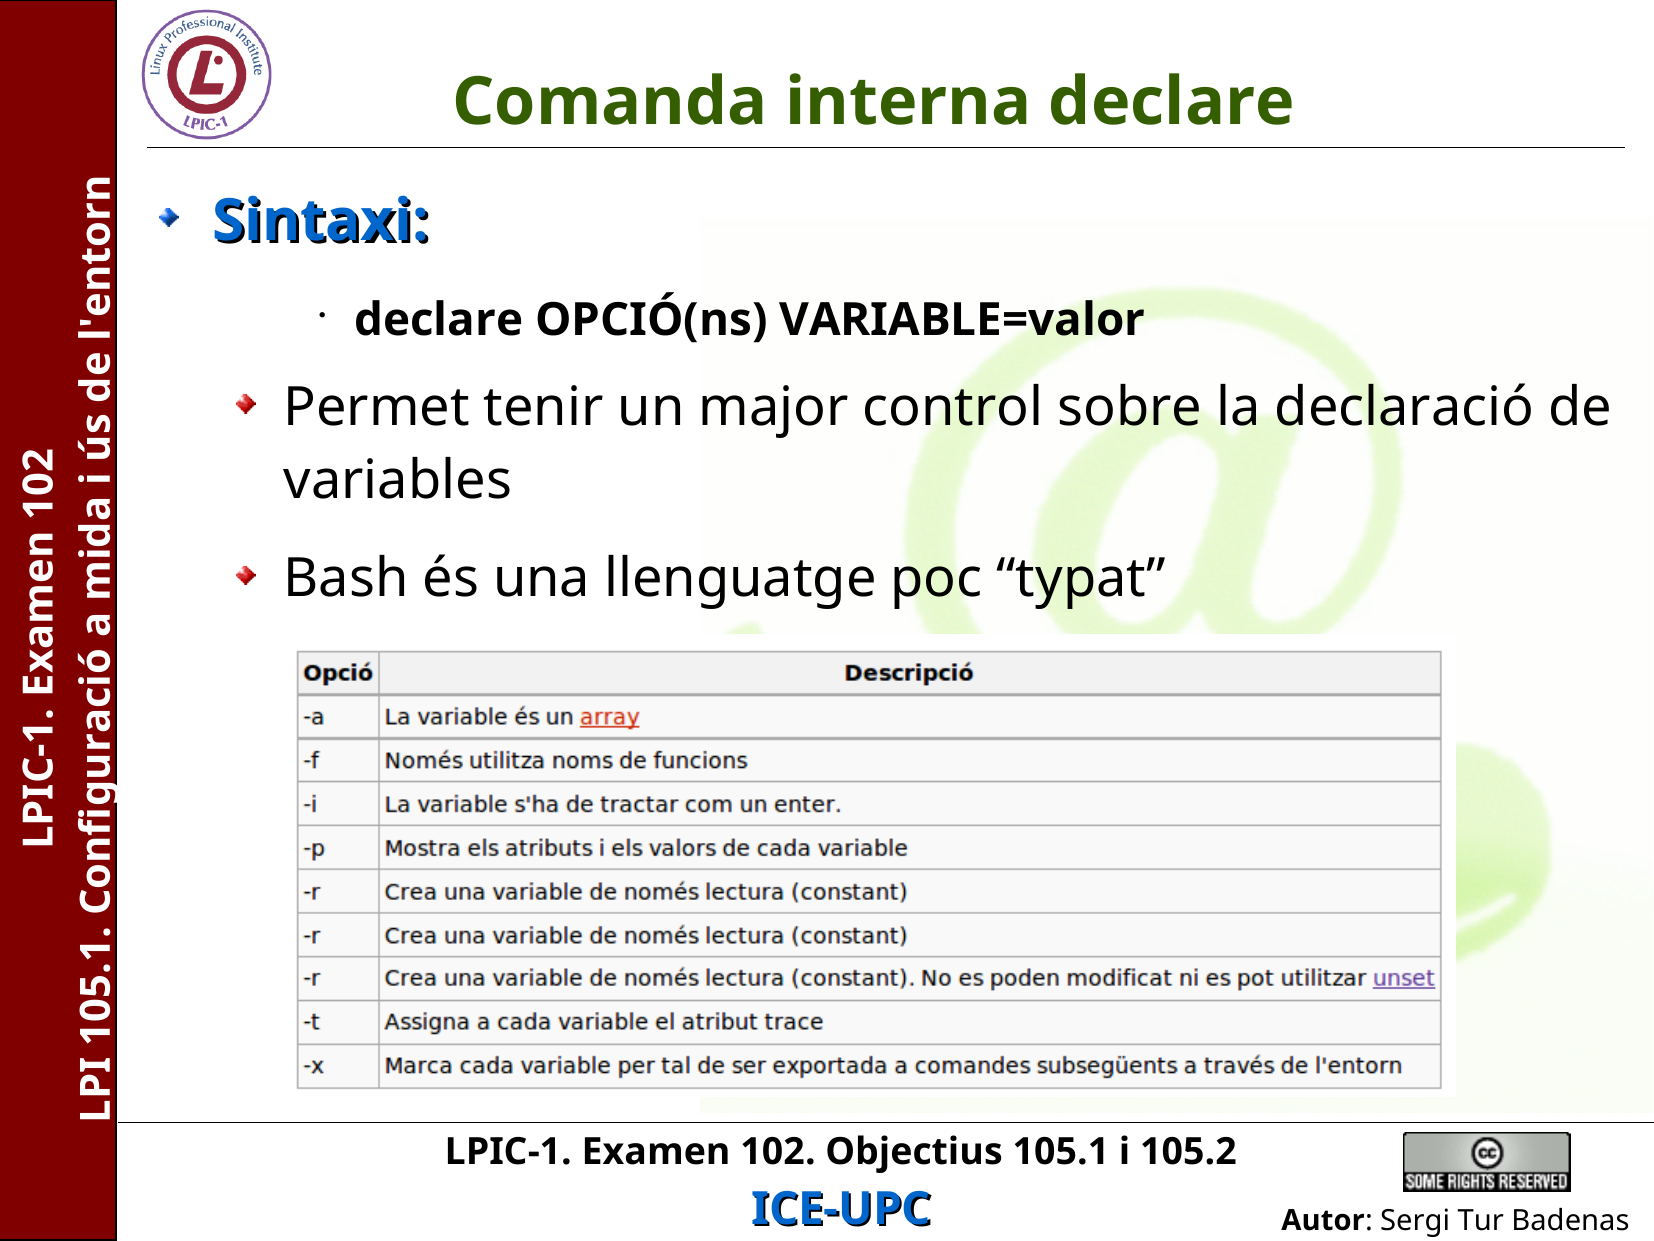

# Comanda interna declare
Sintaxi:
declare OPCIÓ(ns) VARIABLE=valor
Permet tenir un major control sobre la declaració de variables
Bash és una llenguatge poc “typat”